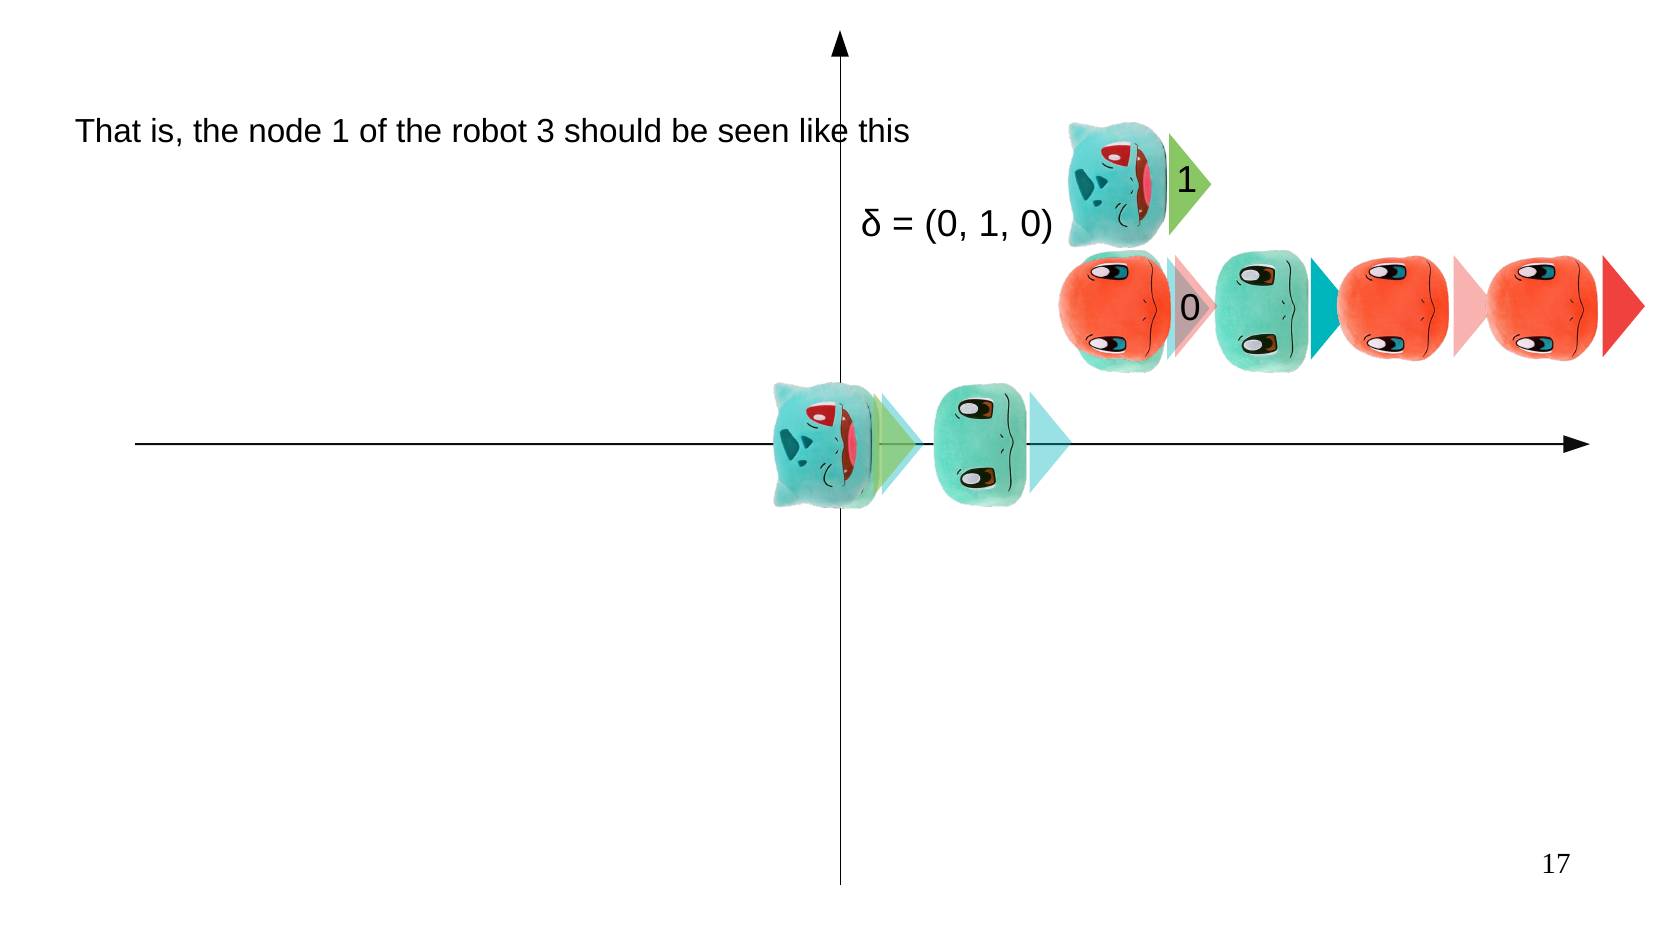

That is, the node 1 of the robot 3 should be seen like this
1
δ = (0, 1, 0)
0
17